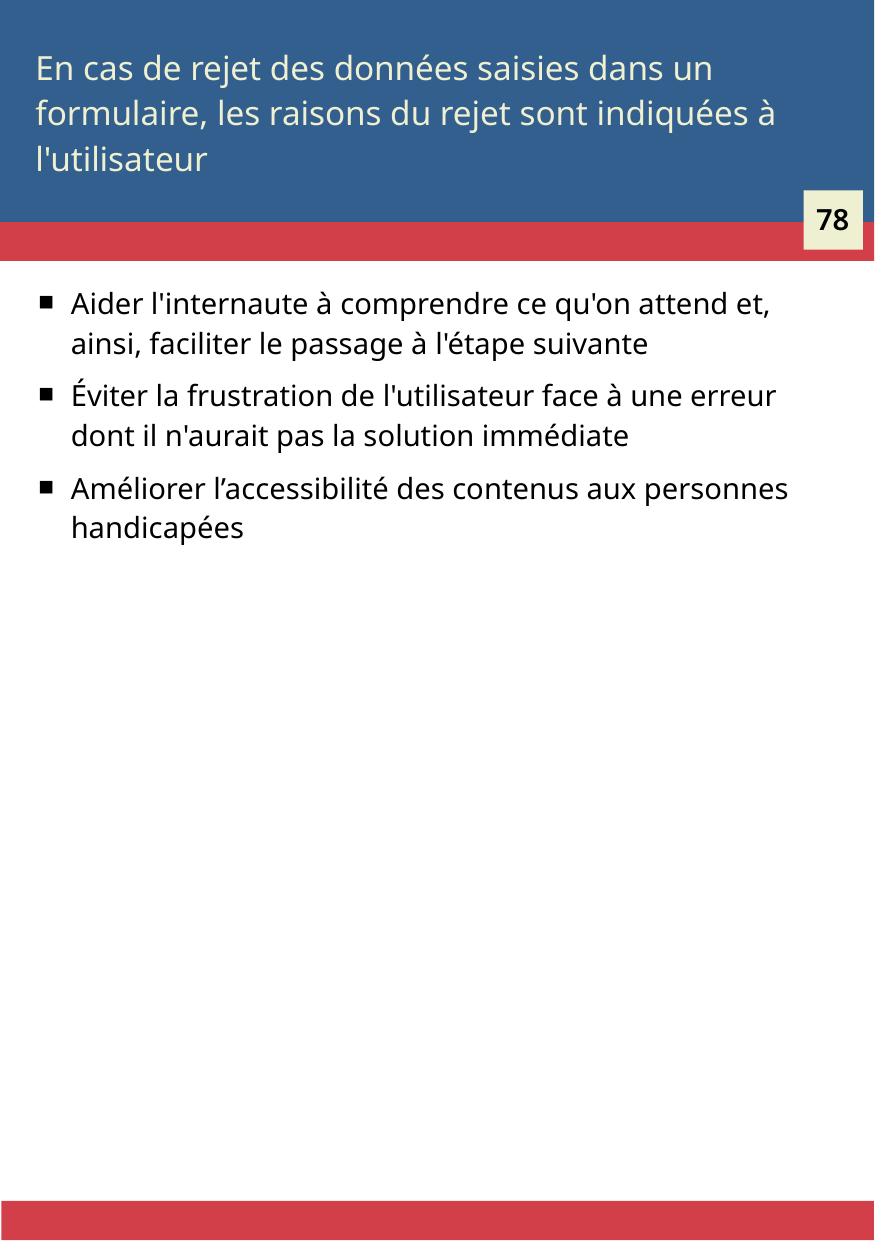

# En cas de rejet des données saisies dans un formulaire, les raisons du rejet sont indiquées à l'utilisateur
78
Aider l'internaute à comprendre ce qu'on attend et, ainsi, faciliter le passage à l'étape suivante
Éviter la frustration de l'utilisateur face à une erreur dont il n'aurait pas la solution immédiate
Améliorer l’accessibilité des contenus aux personnes handicapées